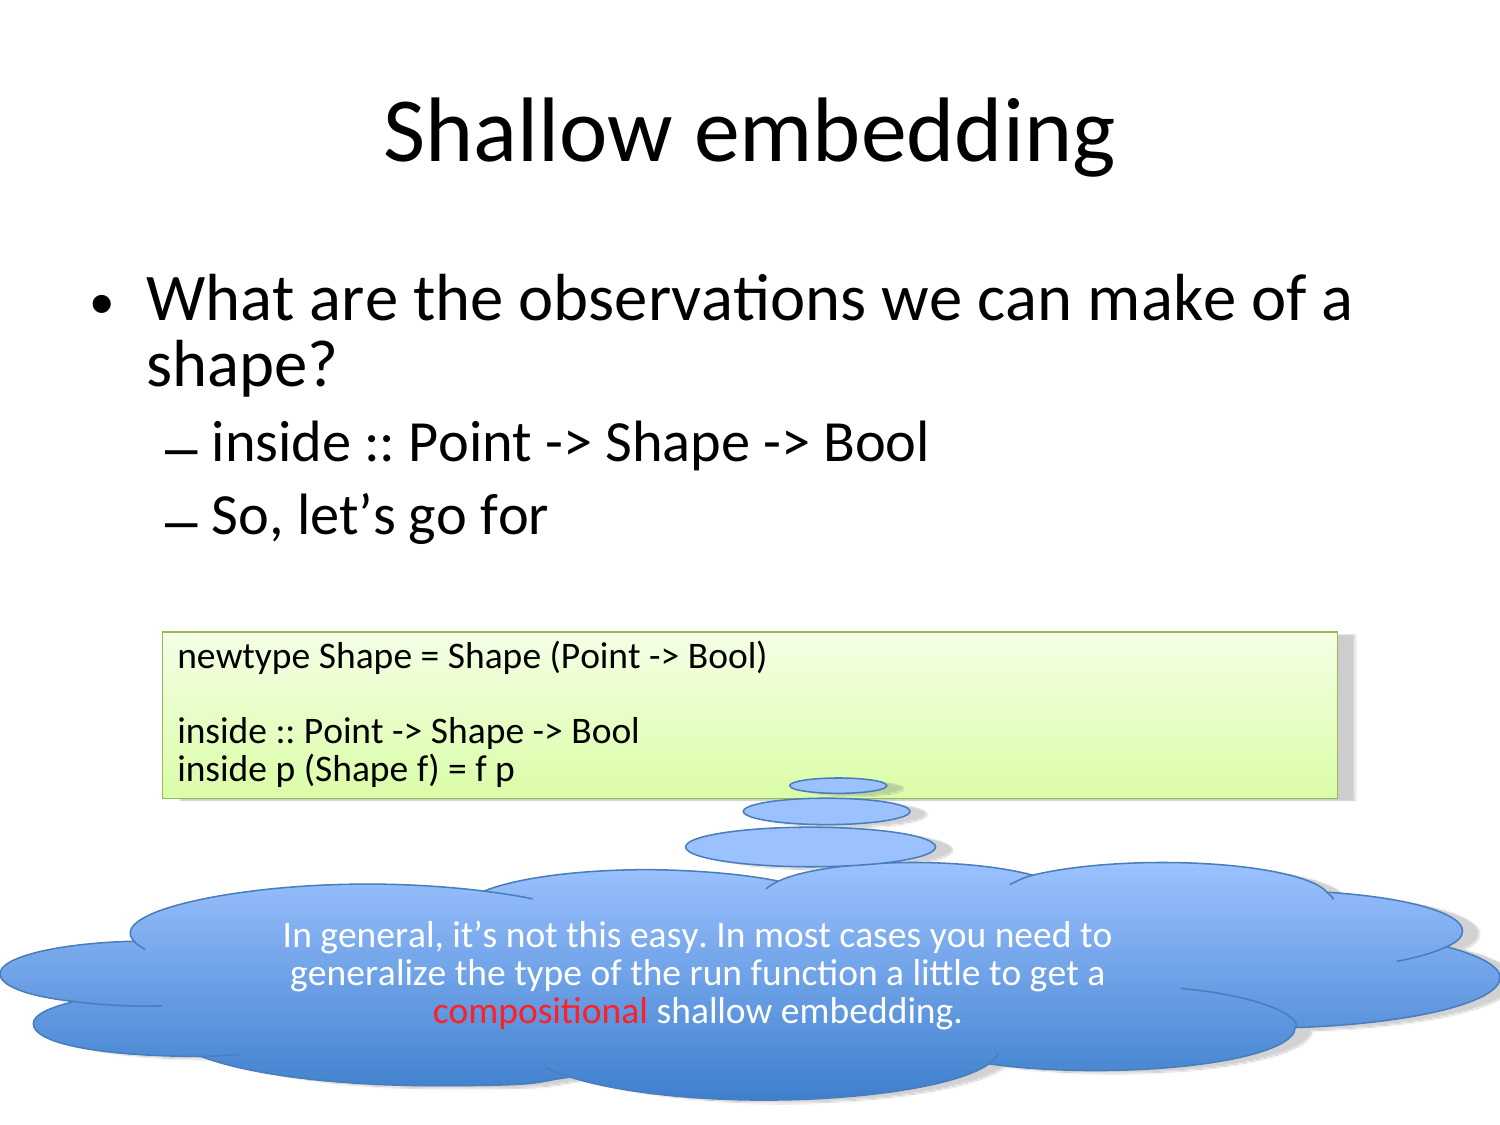

# Shallow embedding
What are the observations we can make of a shape?
inside :: Point -> Shape -> Bool
So, let’s go for
newtype Shape = Shape (Point -> Bool)
inside :: Point -> Shape -> Bool
inside p (Shape f) = f p
In general, it’s not this easy. In most cases you need to generalize the type of the run function a little to get a compositional shallow embedding.